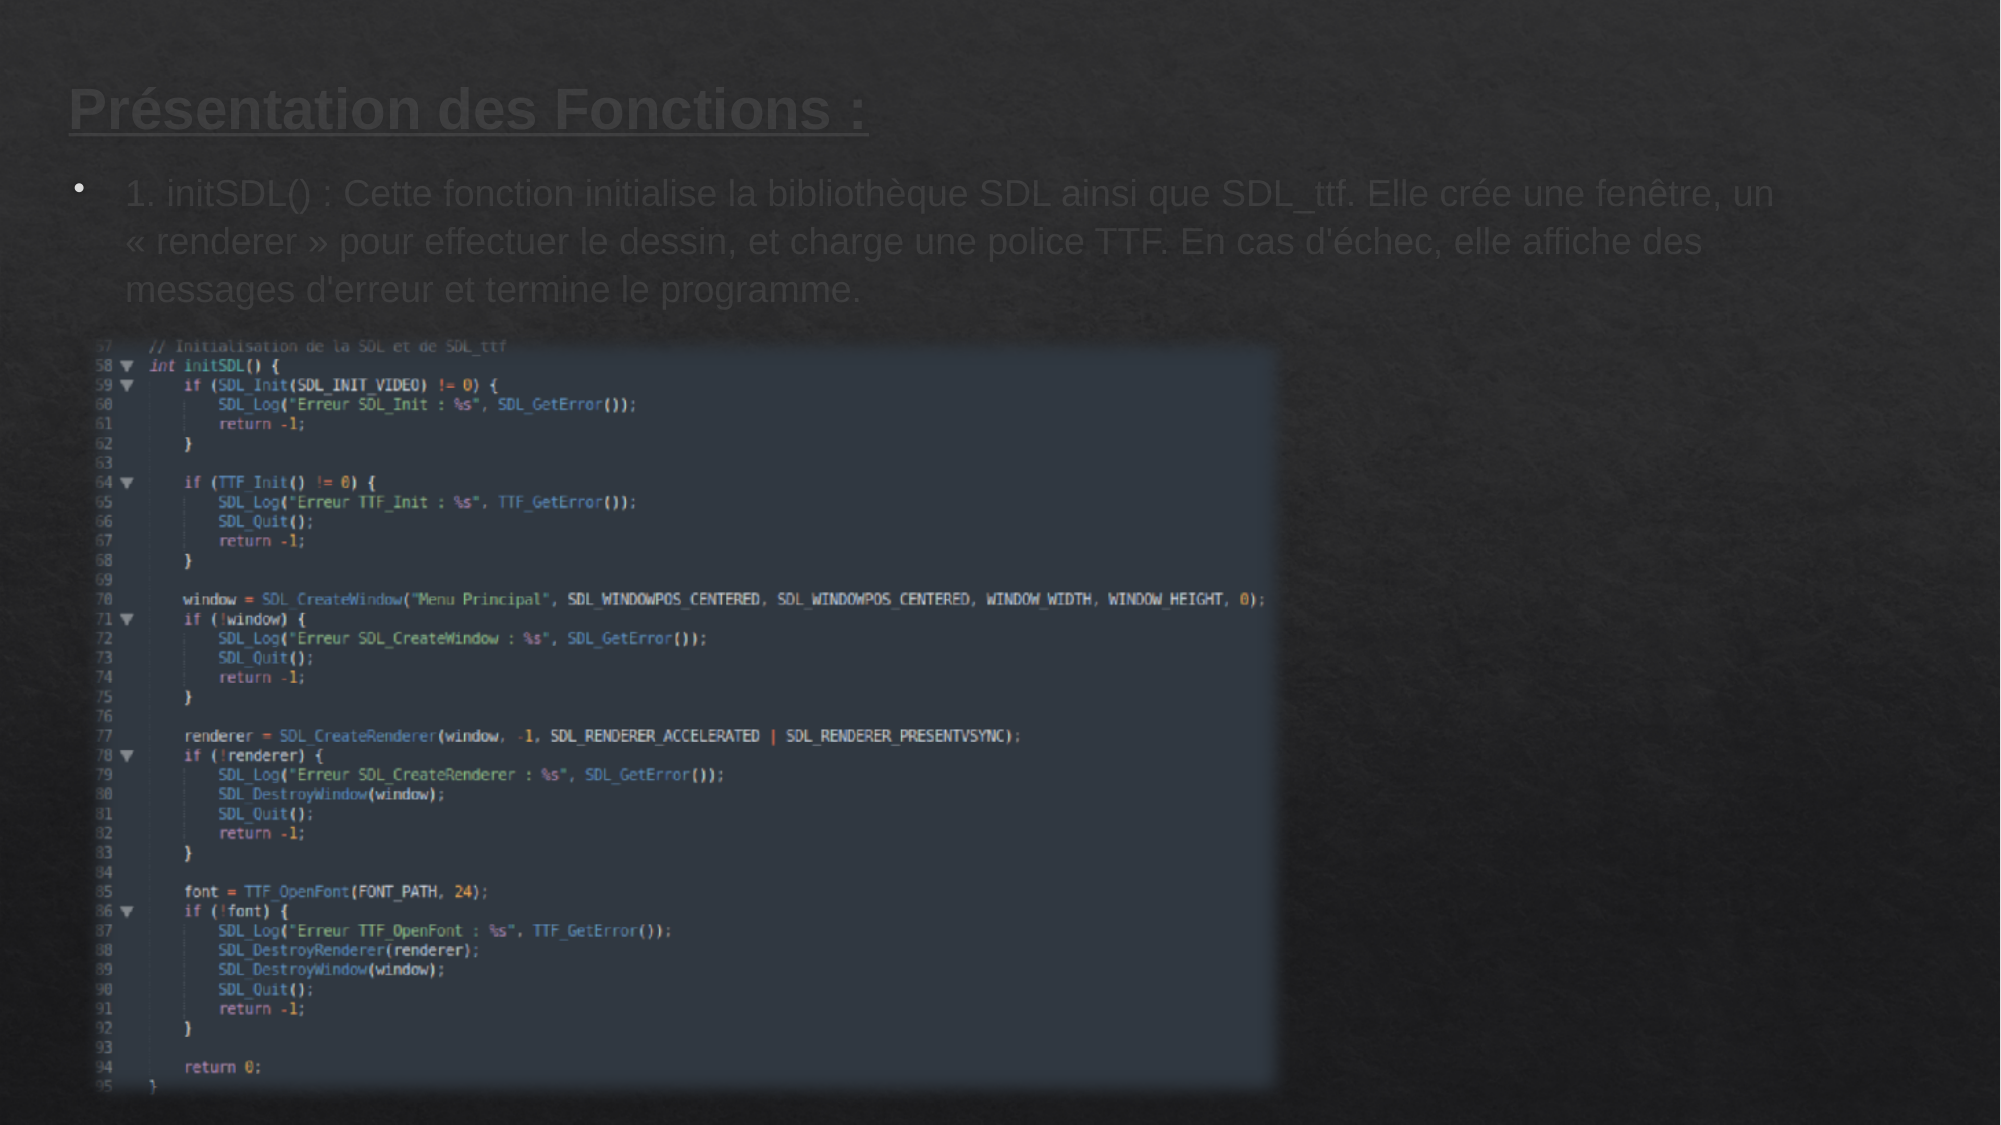

# Présentation des Fonctions :
1. initSDL() : Cette fonction initialise la bibliothèque SDL ainsi que SDL_ttf. Elle crée une fenêtre, un « renderer » pour effectuer le dessin, et charge une police TTF. En cas d'échec, elle affiche des messages d'erreur et termine le programme.